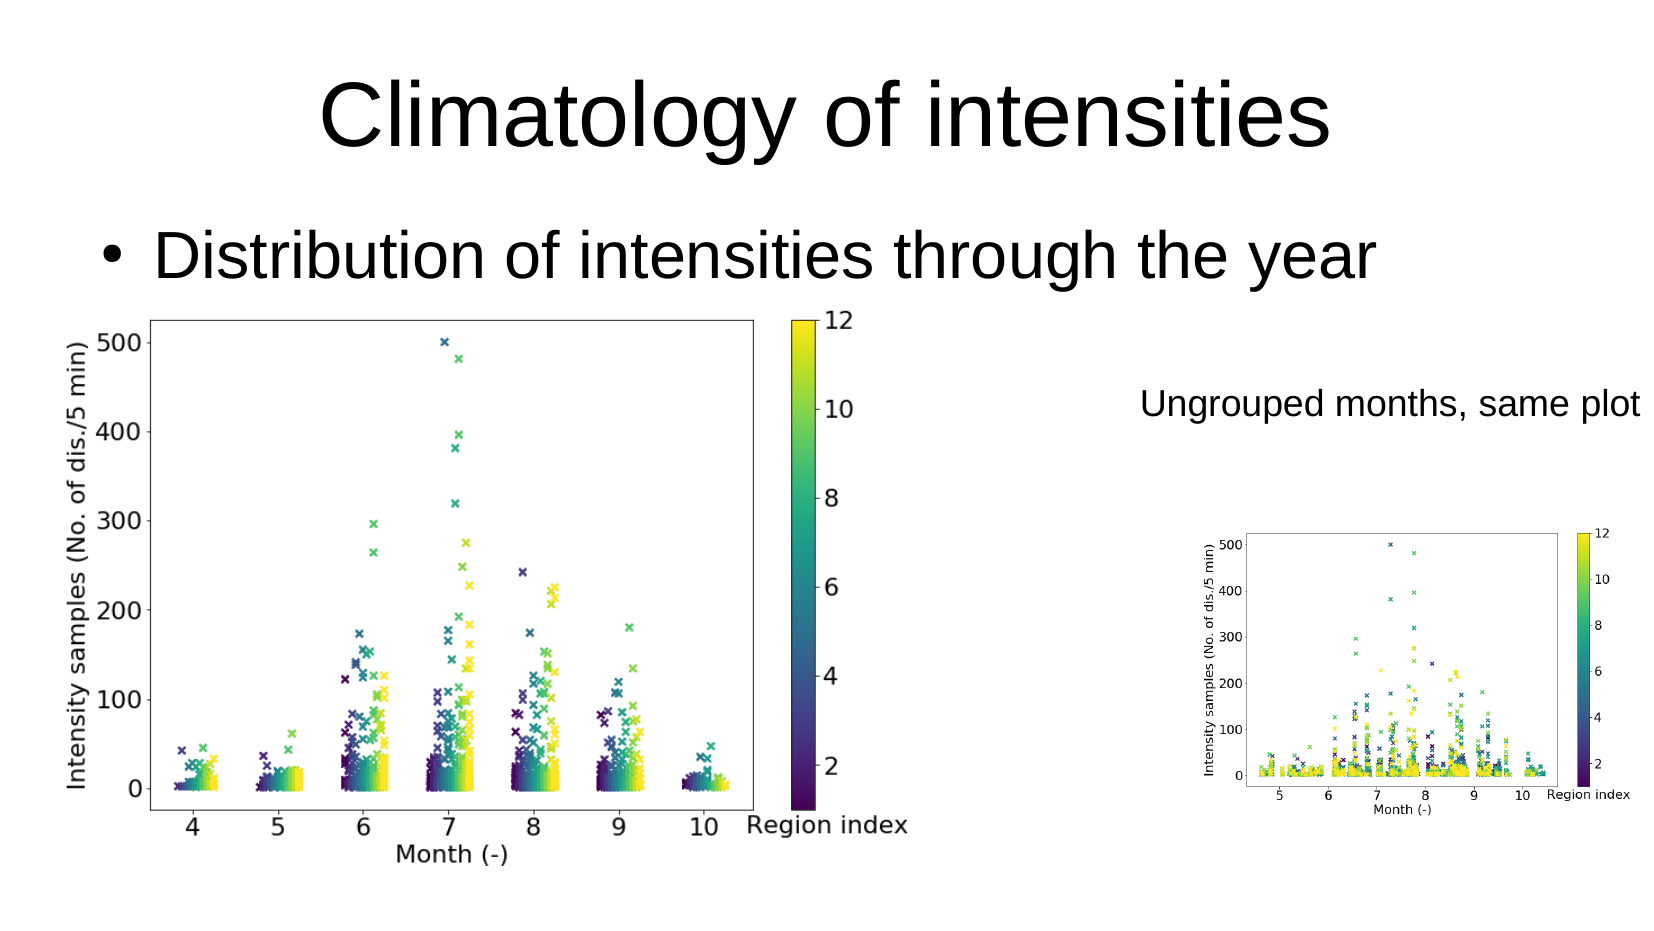

# Climatology of intensities
Distribution of intensities through the year
Ungrouped months, same plot